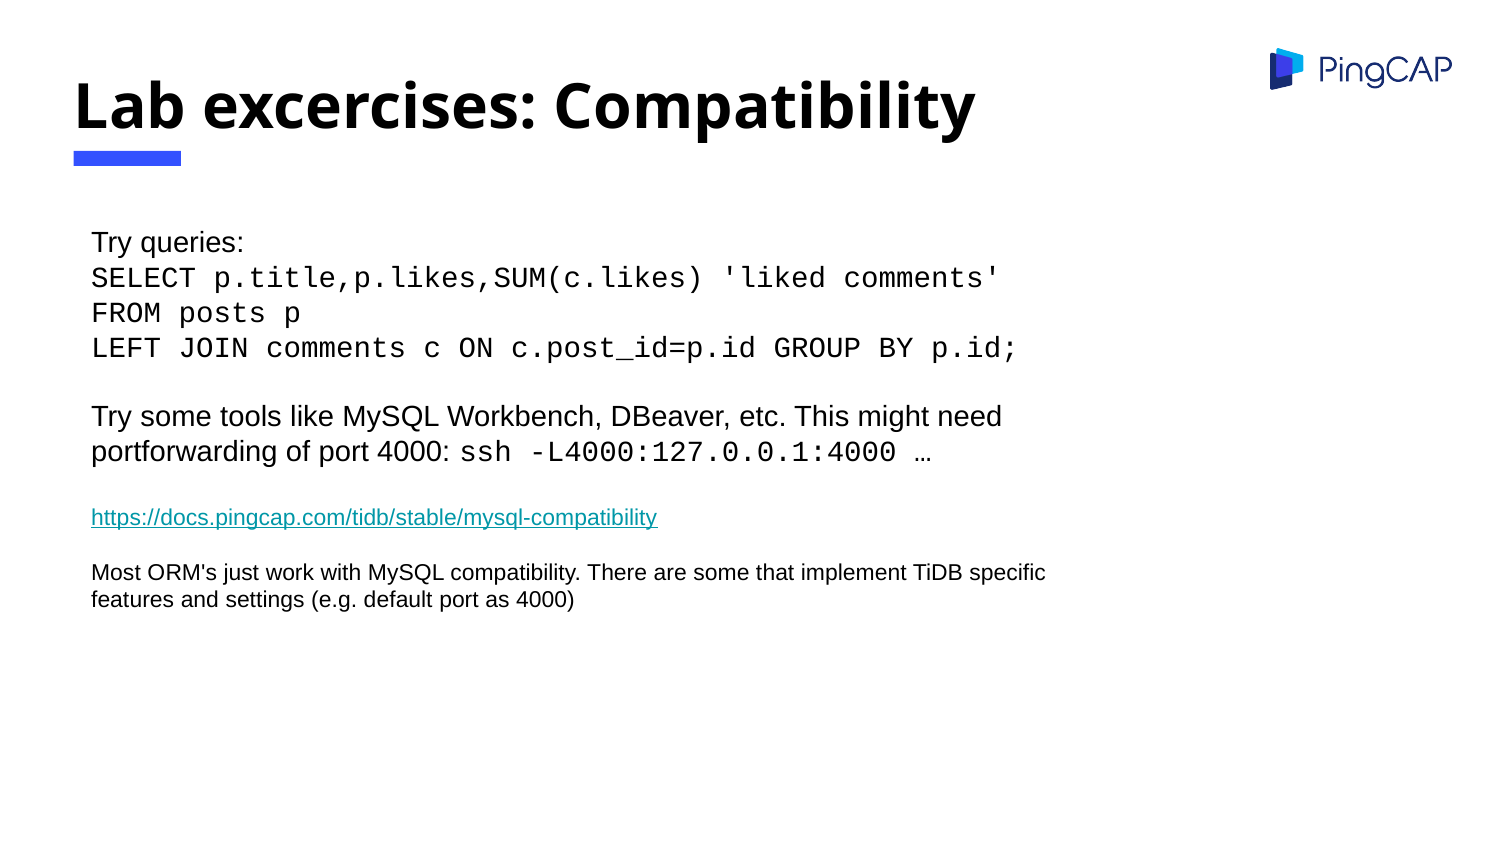

Lab excercises: Compatibility
Try queries:
SELECT p.title,p.likes,SUM(c.likes) 'liked comments'
FROM posts p
LEFT JOIN comments c ON c.post_id=p.id GROUP BY p.id;
Try some tools like MySQL Workbench, DBeaver, etc. This might need portforwarding of port 4000: ssh -L4000:127.0.0.1:4000 …
https://docs.pingcap.com/tidb/stable/mysql-compatibility
Most ORM's just work with MySQL compatibility. There are some that implement TiDB specific features and settings (e.g. default port as 4000)